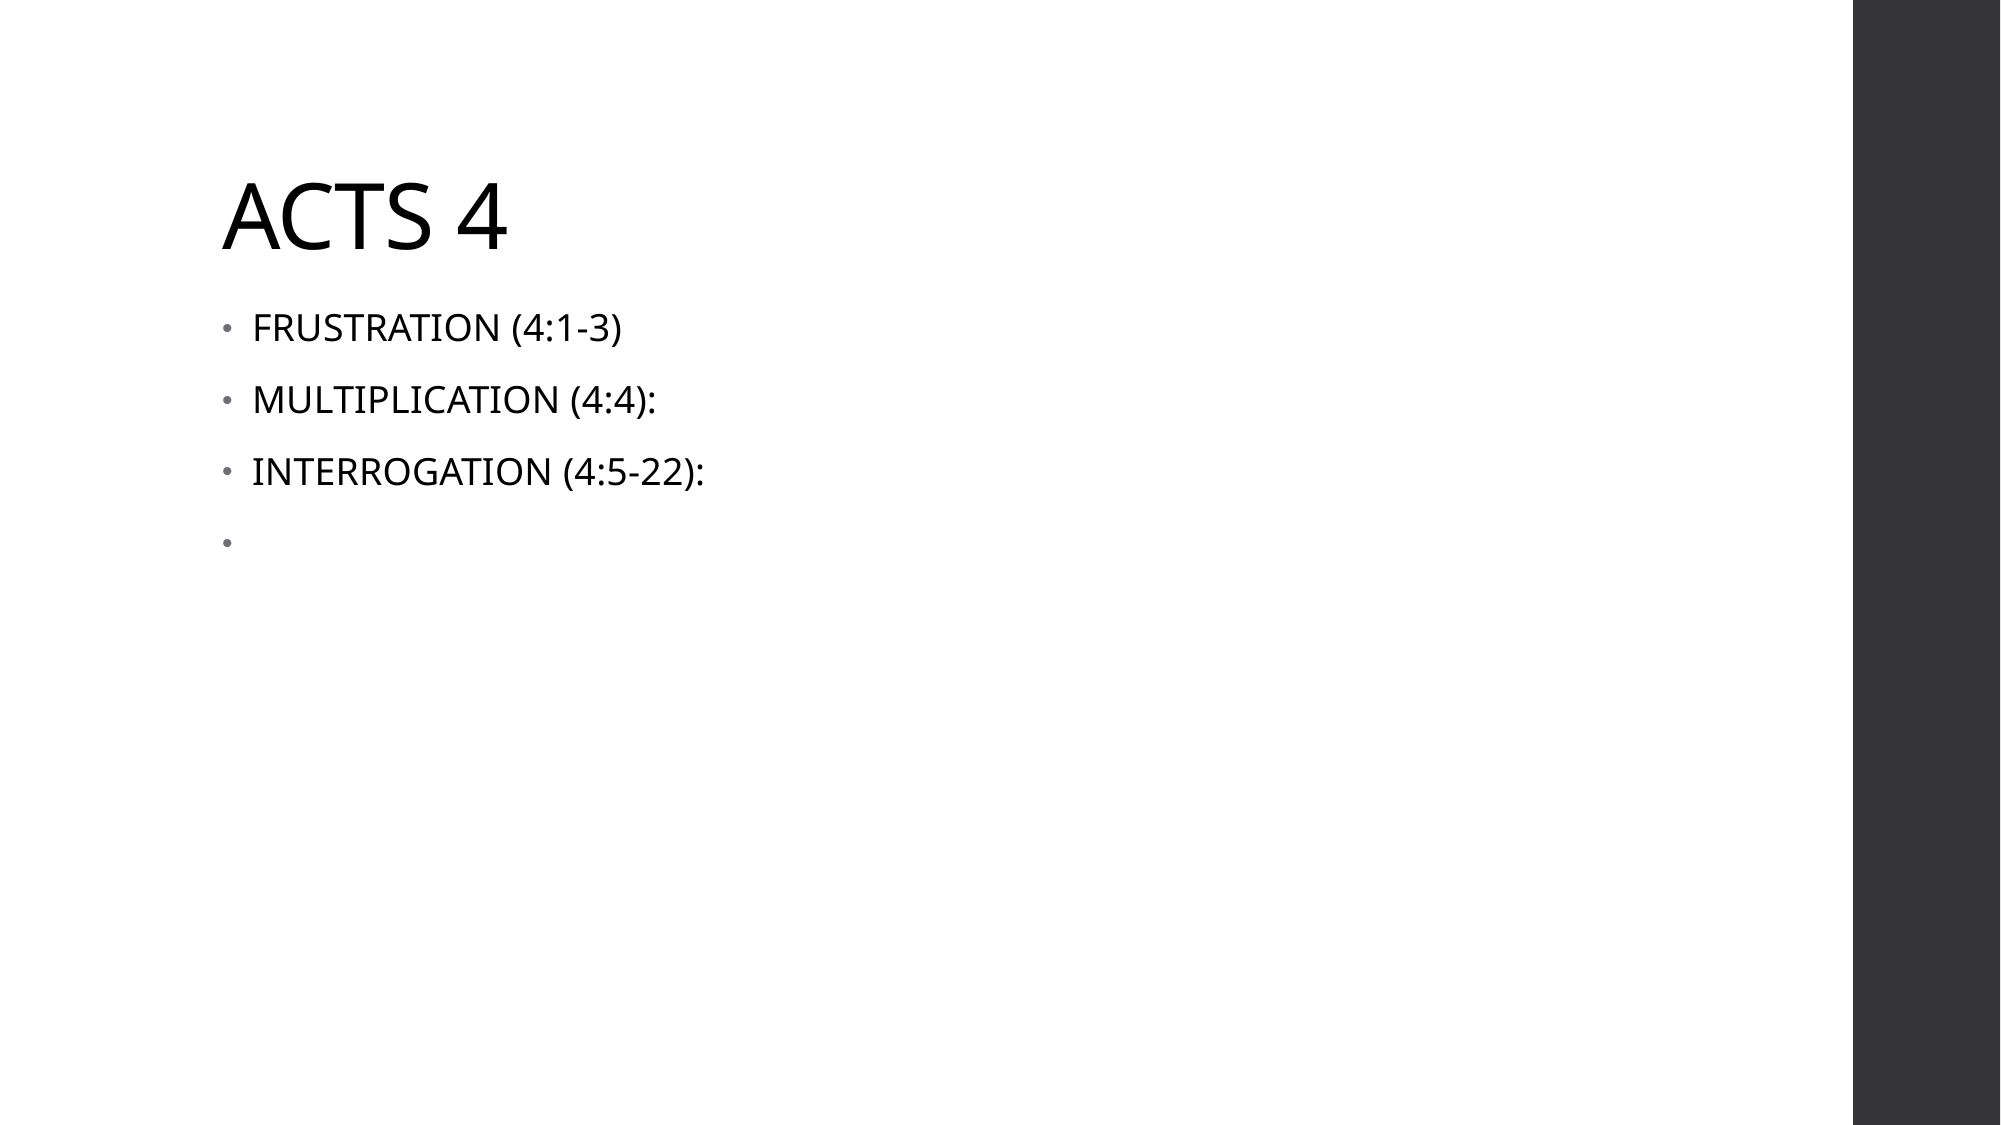

# ACTS 4
FRUSTRATION (4:1-3)
MULTIPLICATION (4:4):
INTERROGATION (4:5-22):